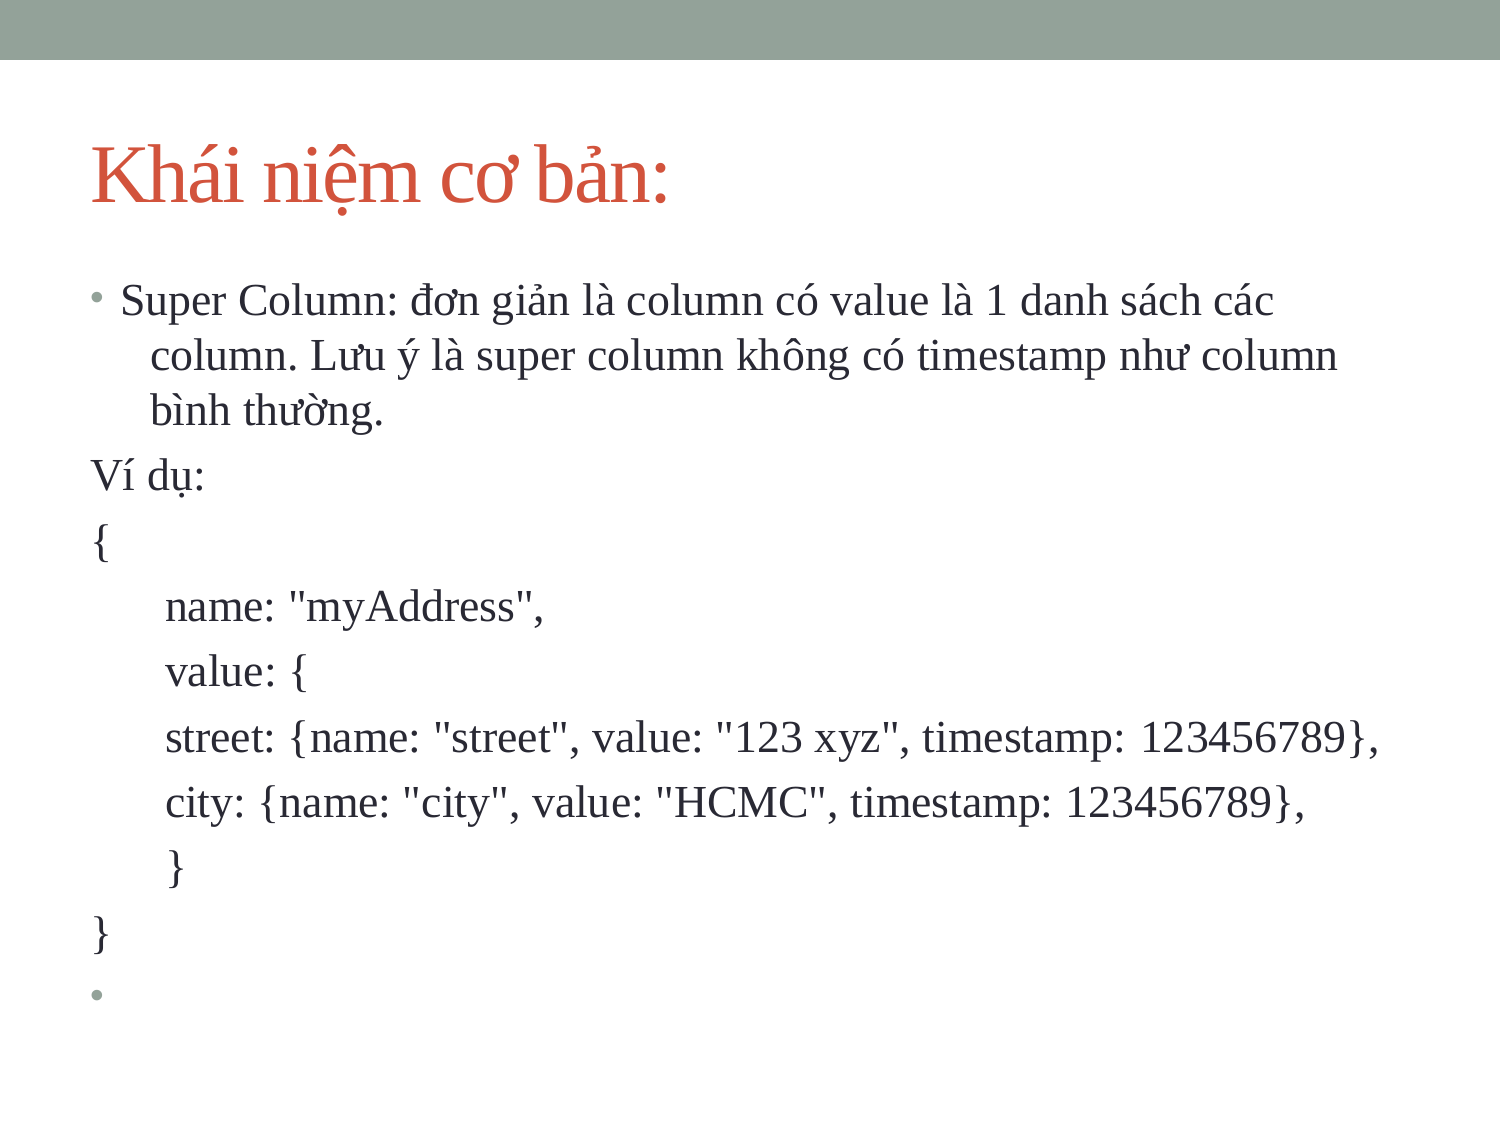

# Khái niệm cơ bản:
Super Column: đơn giản là column có value là 1 danh sách các column. Lưu ý là super column không có timestamp như column bình thường.
Ví dụ:
{
	name: "myAddress",
	value: {
	street: {name: "street", value: "123 xyz", timestamp: 	123456789},
	city: {name: "city", value: "HCMC", timestamp: 123456789},
	}
}